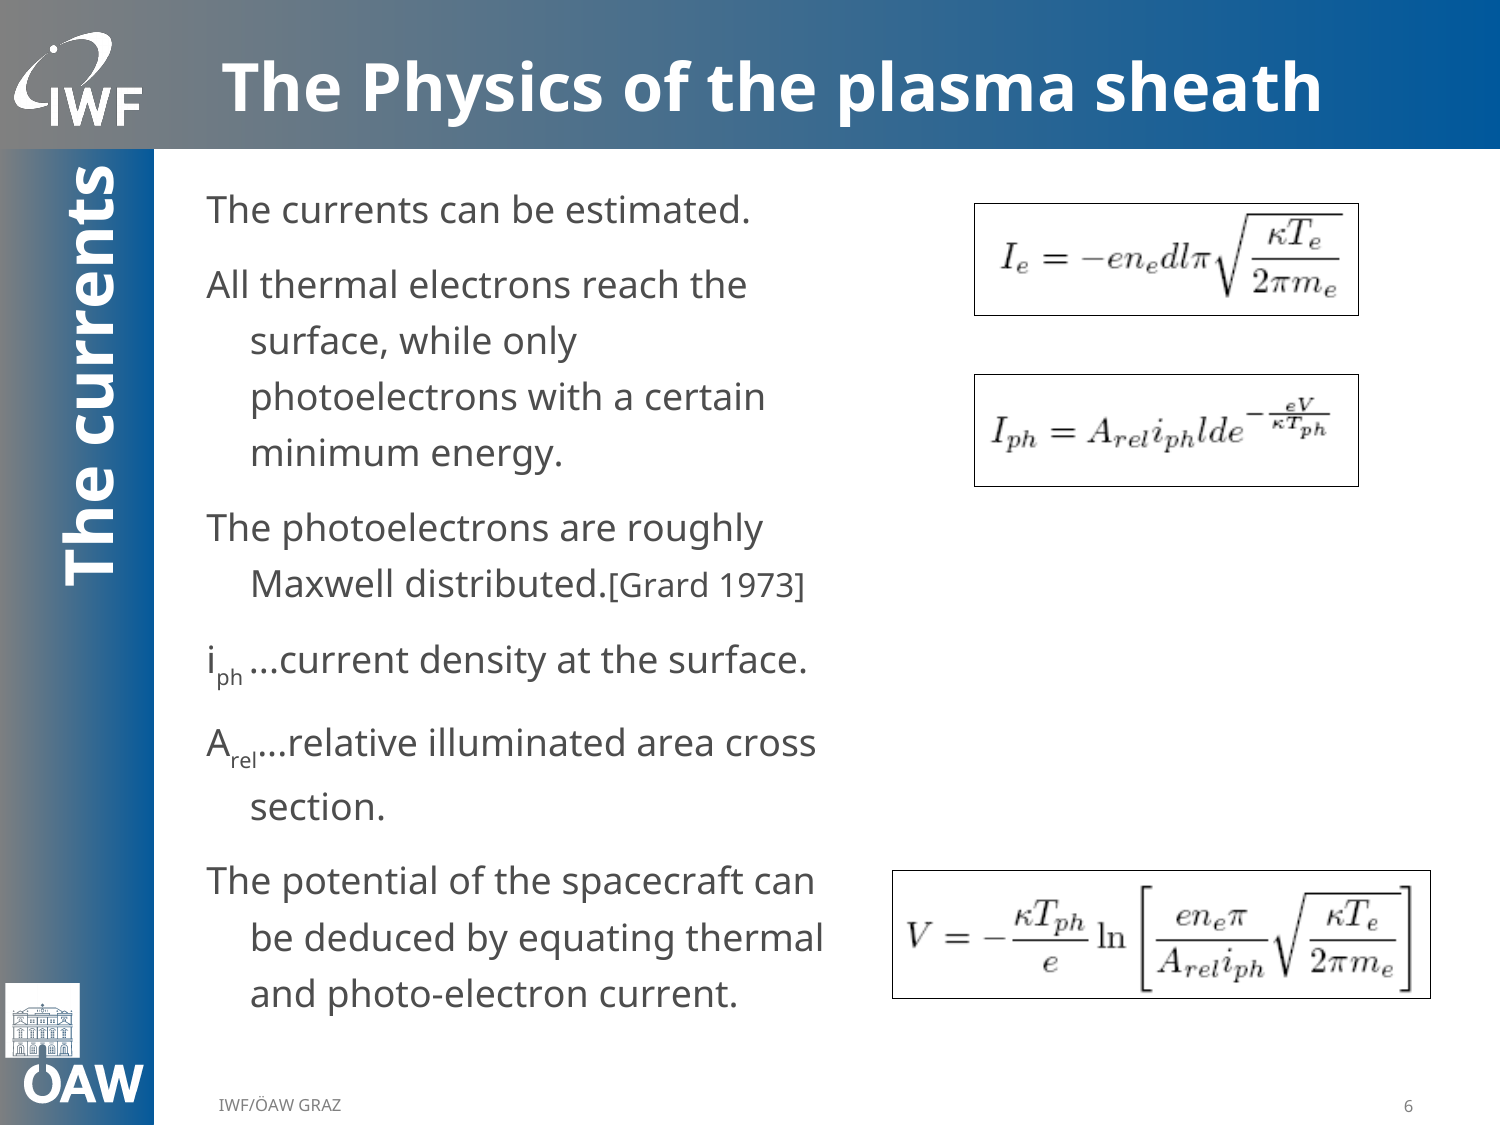

The Physics of the plasma sheath
# The currents can be estimated.
All thermal electrons reach the surface, while only photoelectrons with a certain minimum energy.
The photoelectrons are roughly Maxwell distributed.[Grard 1973]
iph ...current density at the surface.
Arel...relative illuminated area cross section.
The potential of the spacecraft can be deduced by equating thermal and photo-electron current.
The currents
IWF/ÖAW GRAZ
6